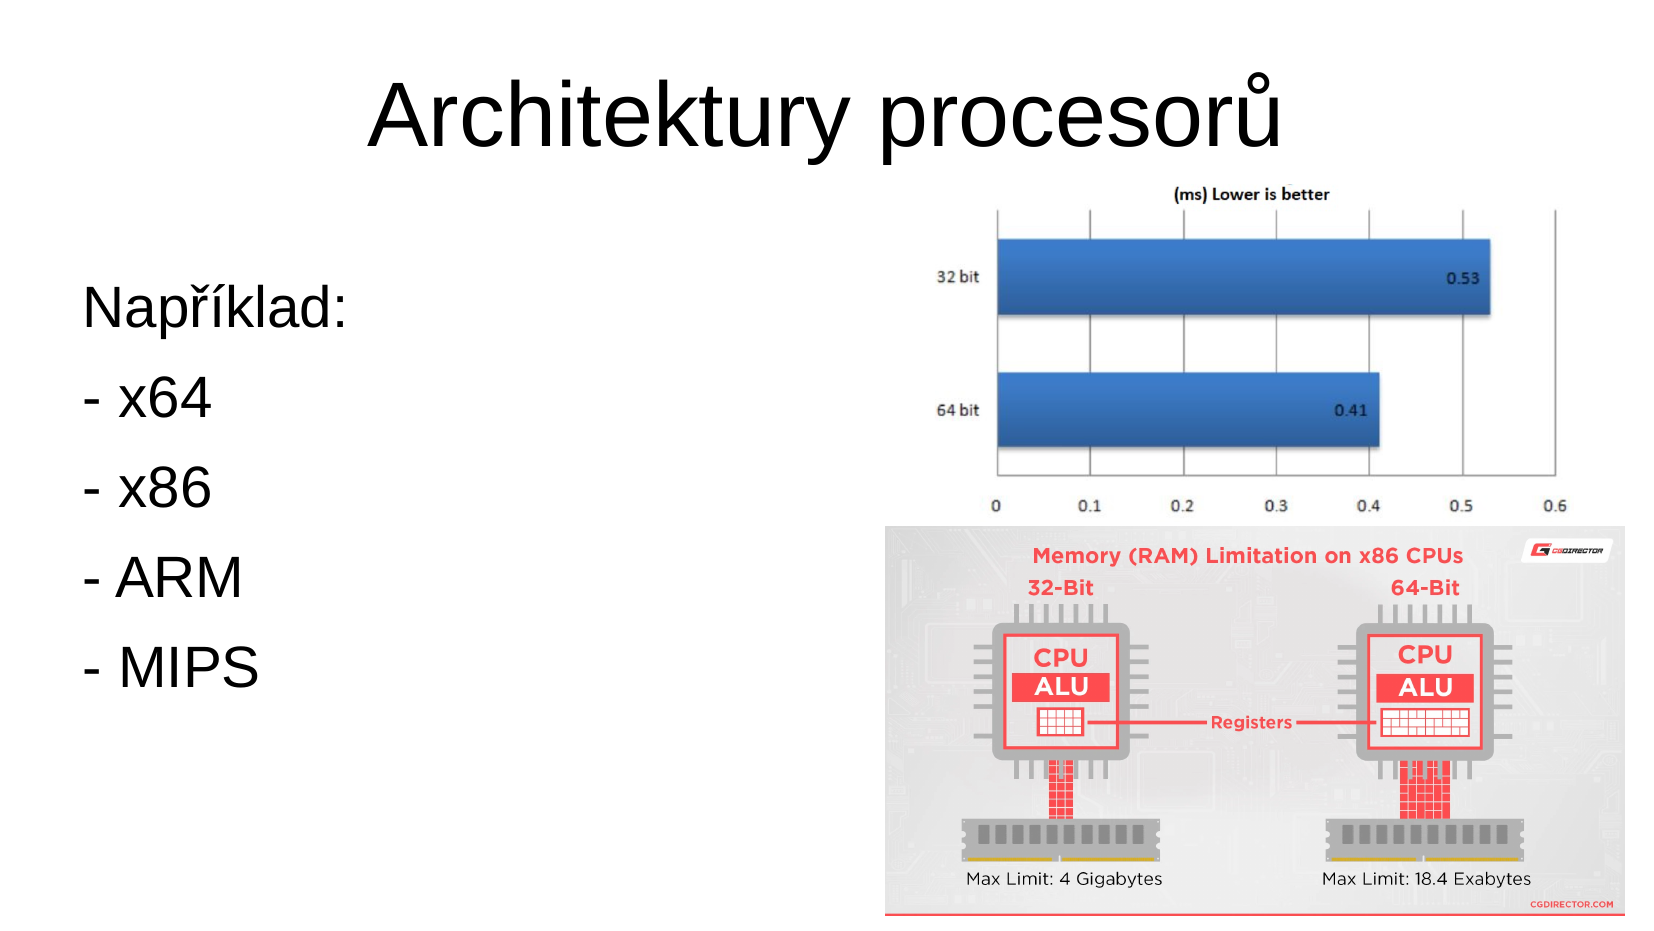

# Architektury procesorů
Například:
- x64
- x86
- ARM
- MIPS